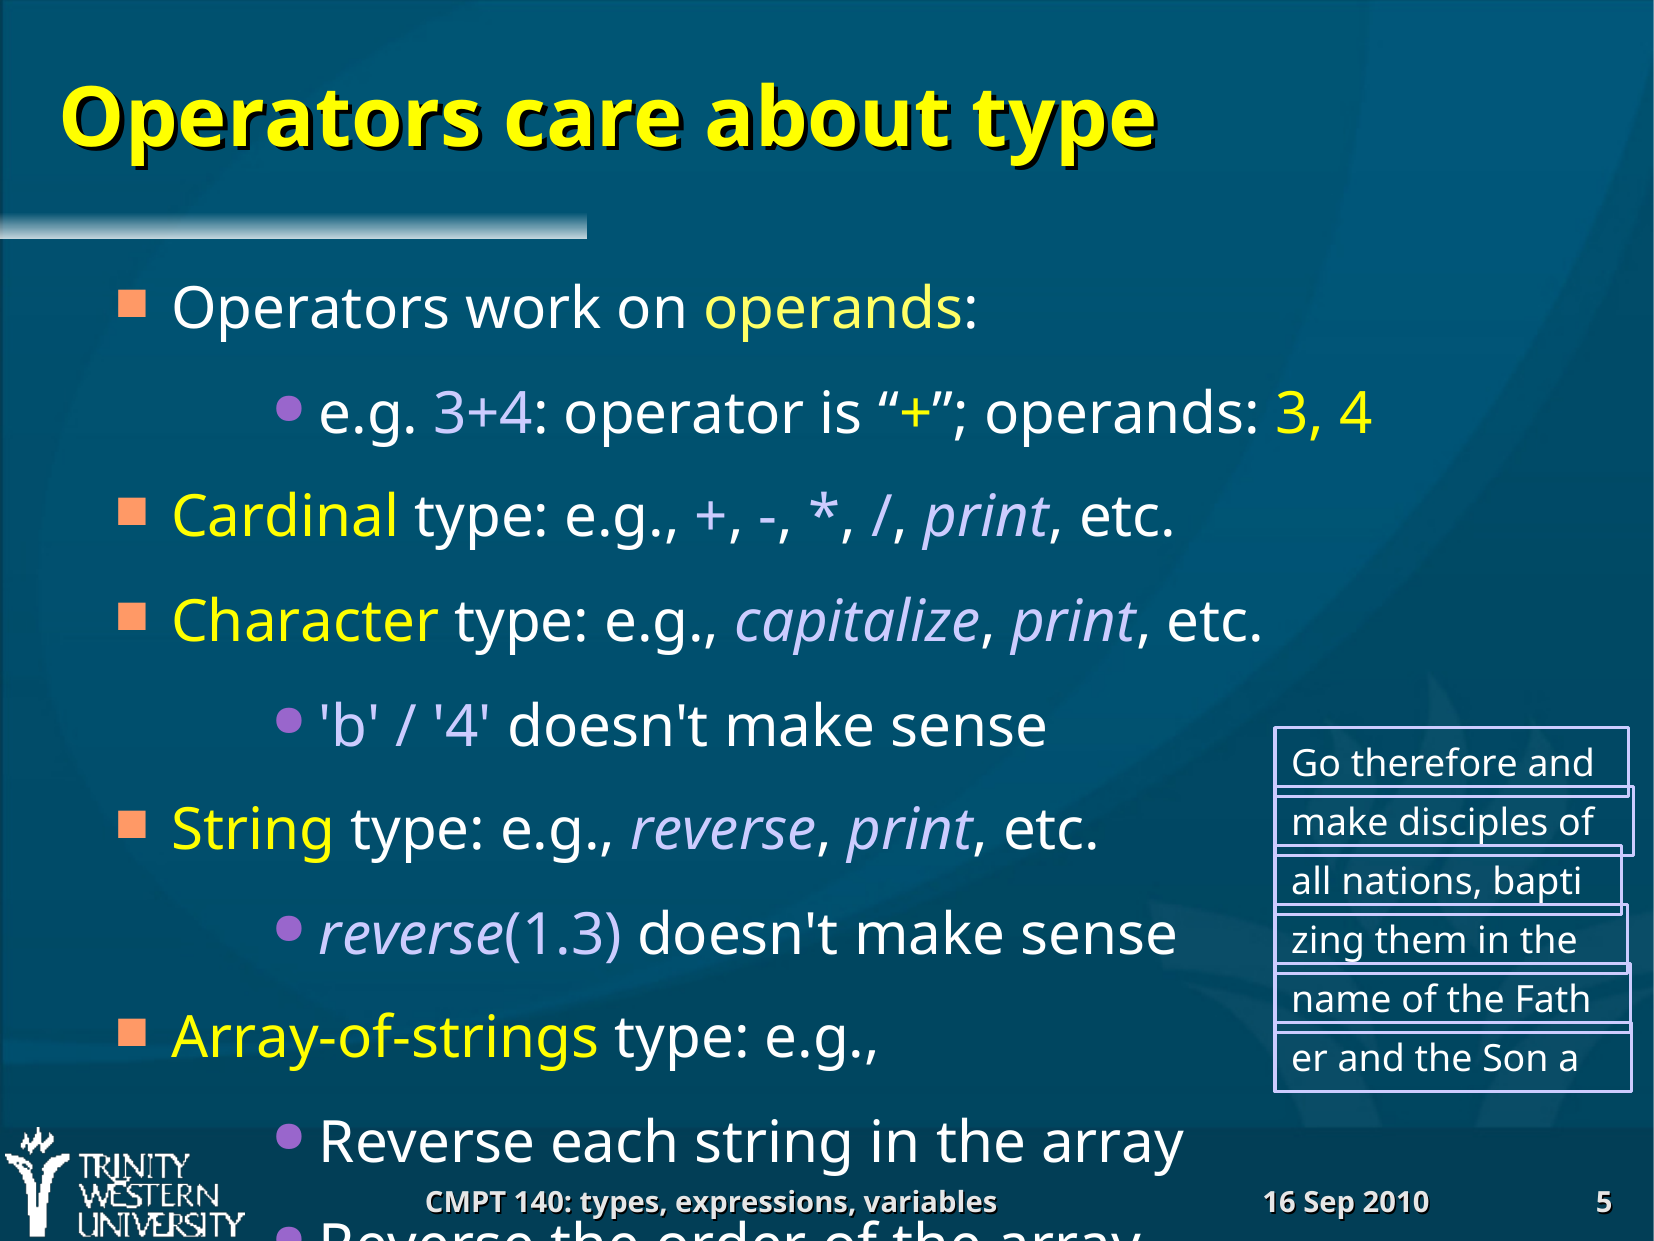

# Operators care about type
Operators work on operands:
e.g. 3+4: operator is “+”; operands: 3, 4
Cardinal type: e.g., +, -, *, /, print, etc.
Character type: e.g., capitalize, print, etc.
'b' / '4' doesn't make sense
String type: e.g., reverse, print, etc.
reverse(1.3) doesn't make sense
Array-of-strings type: e.g.,
Reverse each string in the array
Reverse the order of the array
Go therefore and
make disciples of
all nations, bapti
zing them in the
name of the Fath
er and the Son a
CMPT 140: types, expressions, variables
16 Sep 2010
5